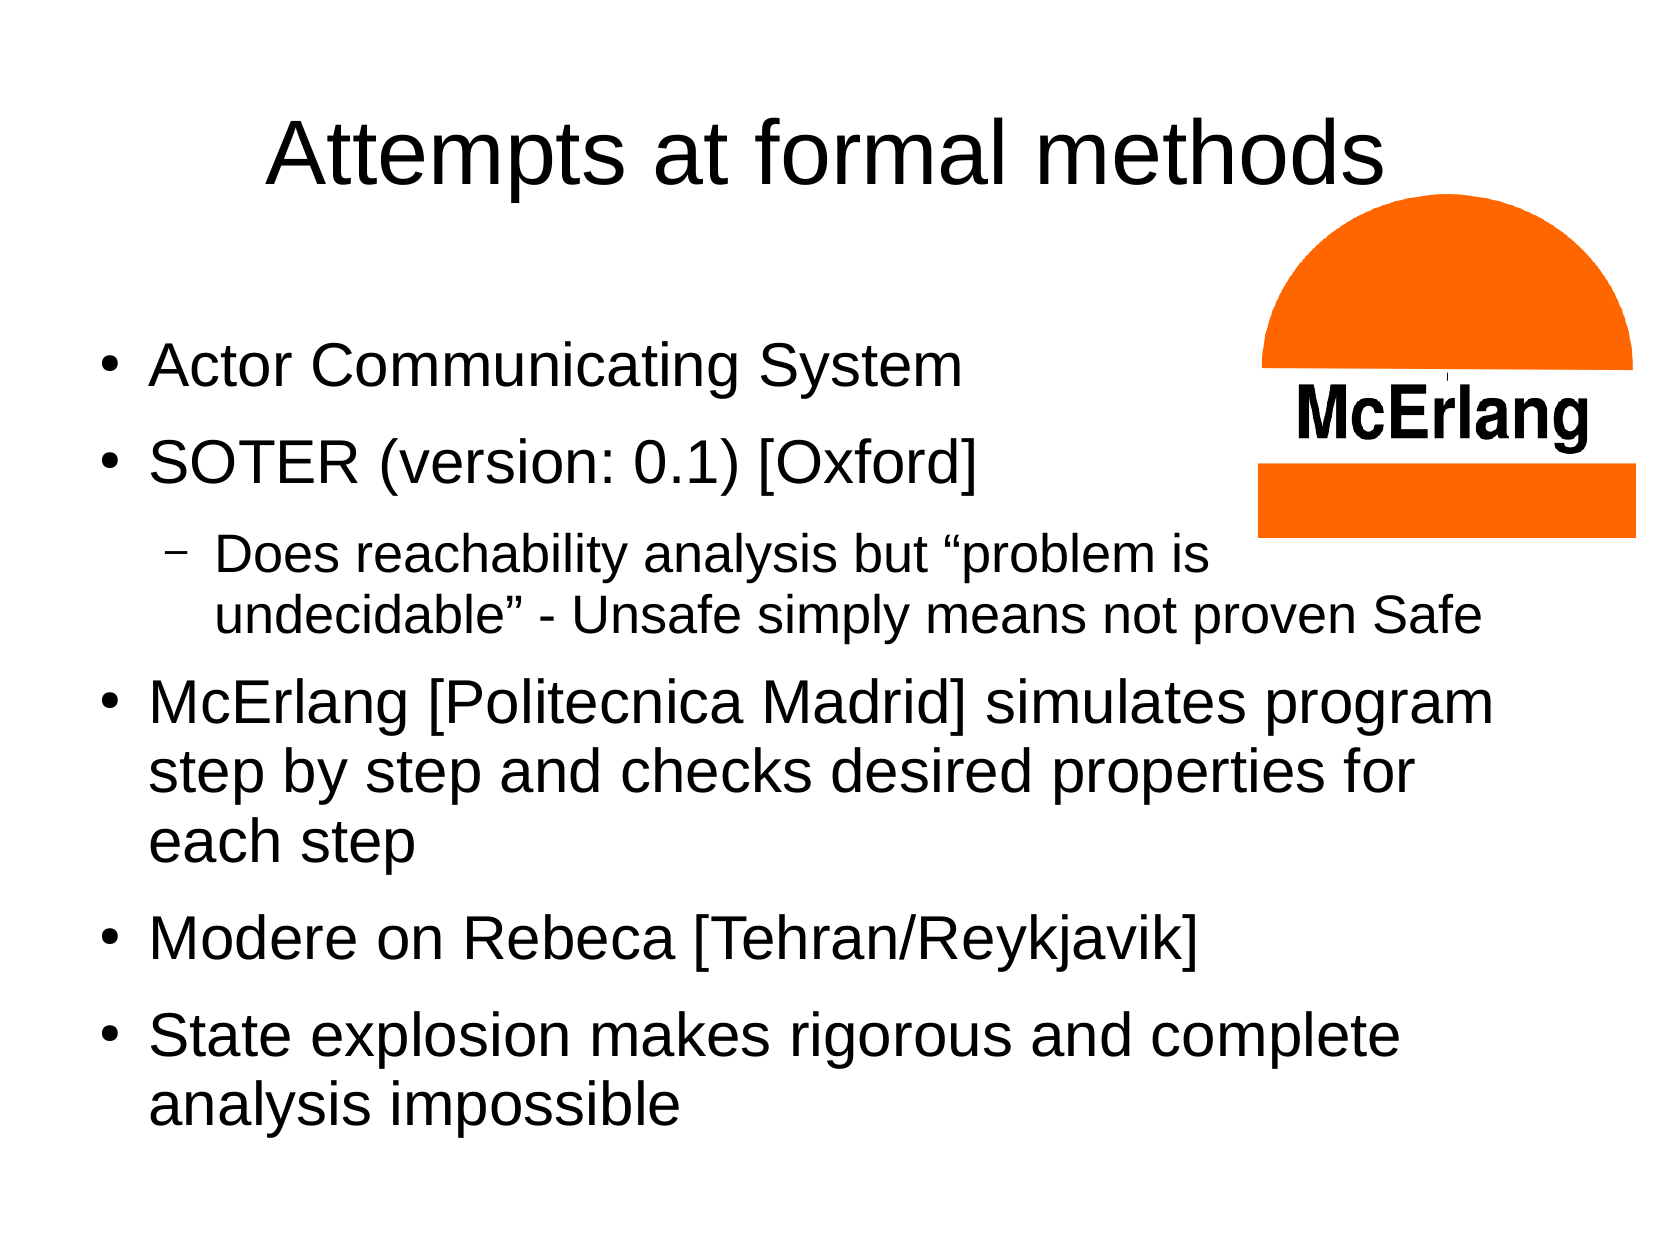

# Attempts at formal methods
Actor Communicating System
SOTER (version: 0.1) [Oxford]
Does reachability analysis but “problem is undecidable” - Unsafe simply means not proven Safe
McErlang [Politecnica Madrid] simulates program step by step and checks desired properties for each step
Modere on Rebeca [Tehran/Reykjavik]
State explosion makes rigorous and complete analysis impossible